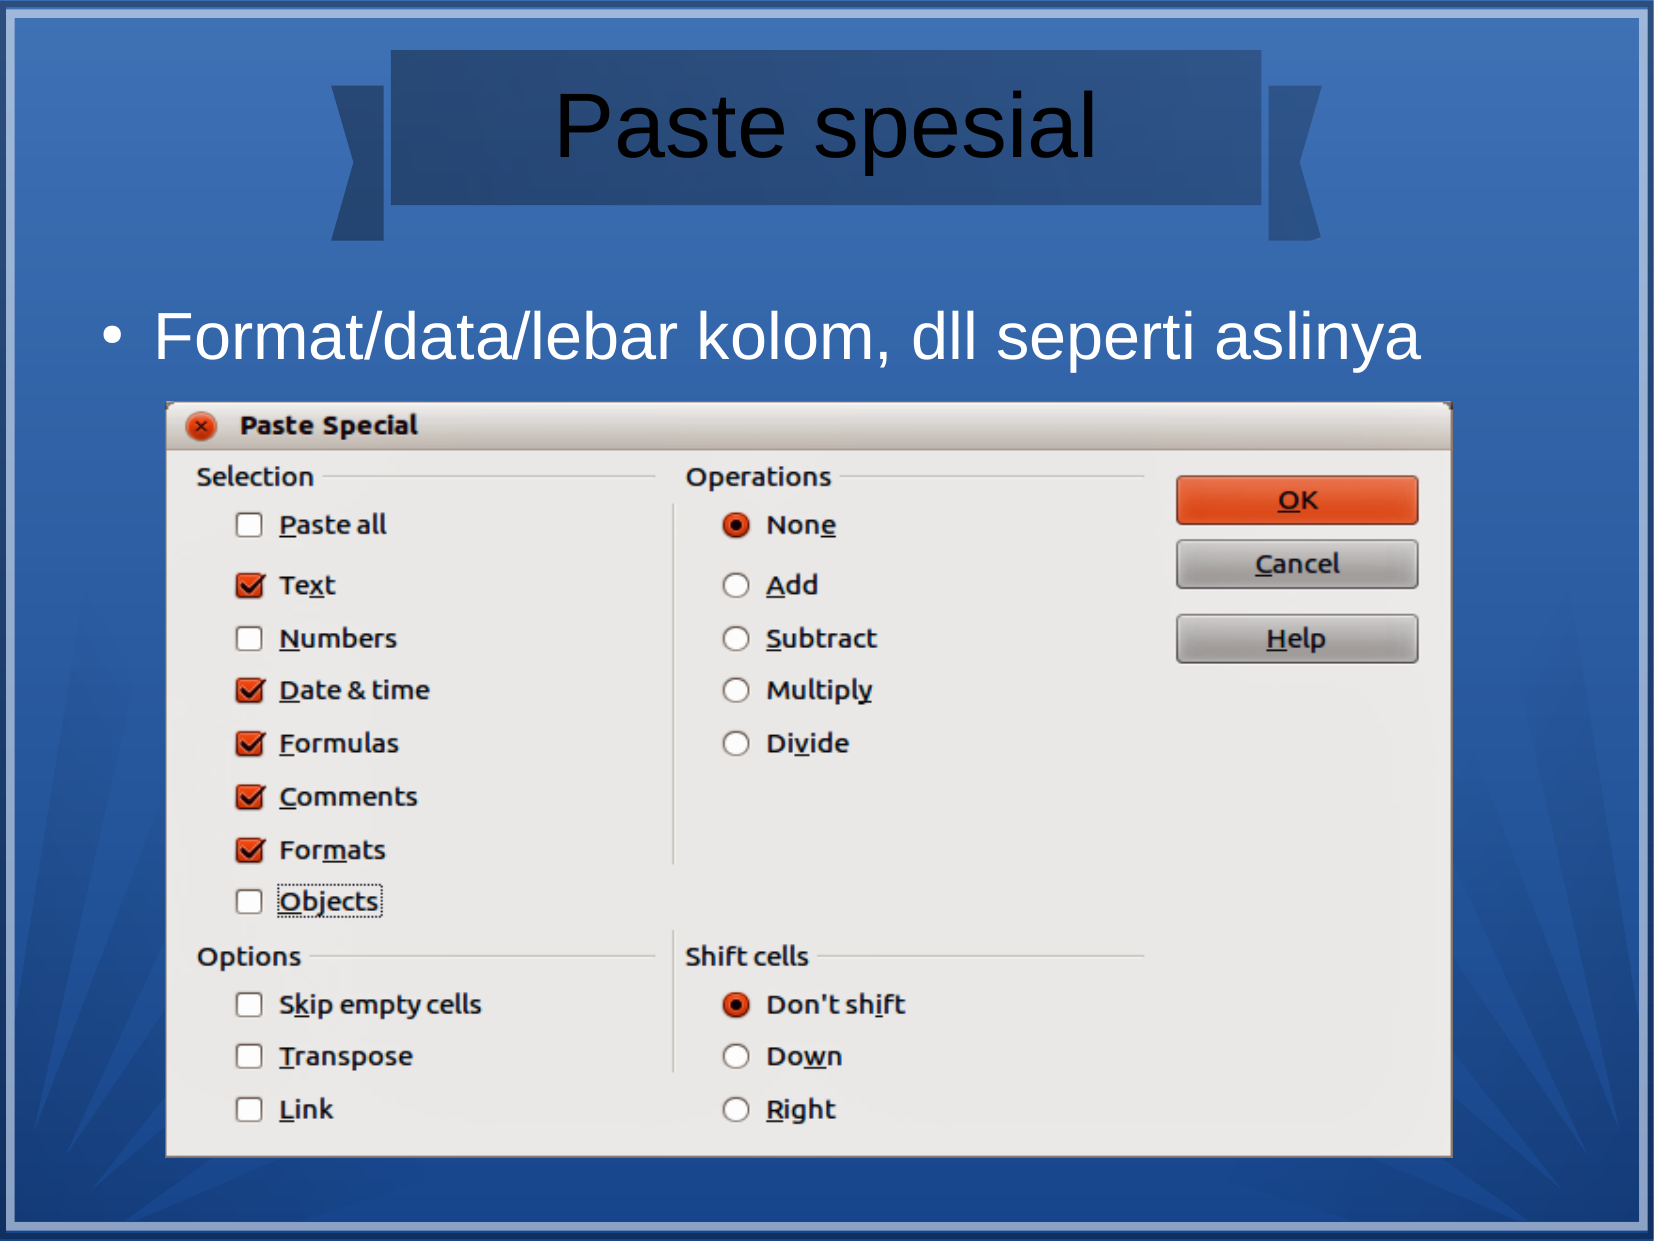

# Paste spesial
Format/data/lebar kolom, dll seperti aslinya